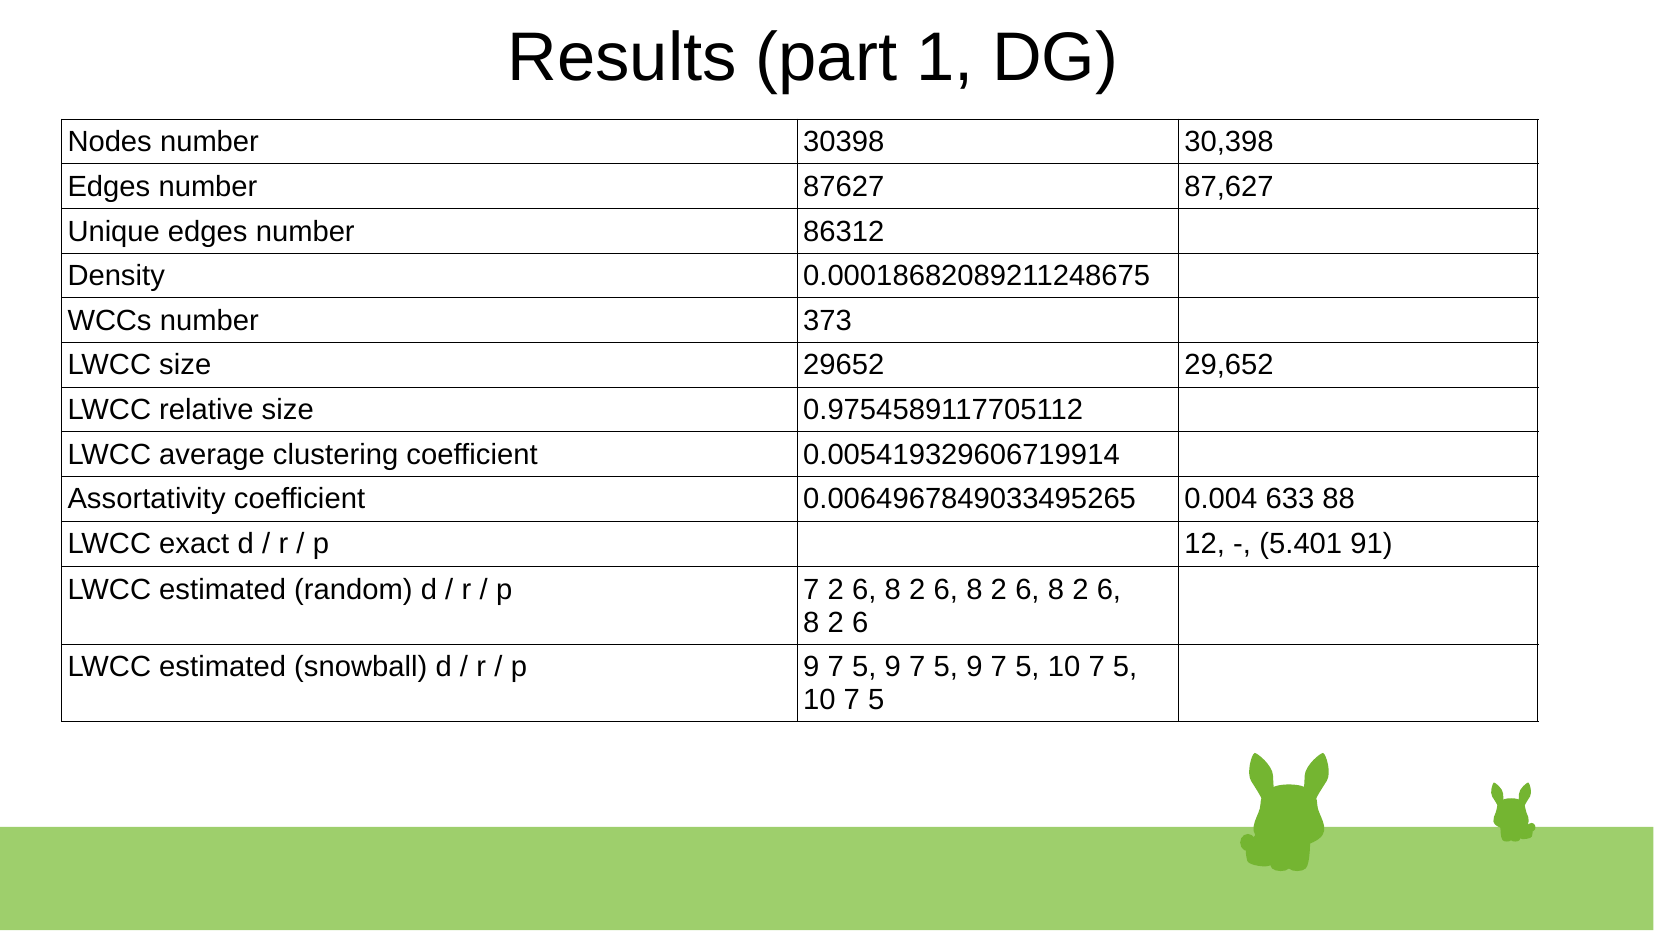

# Results (part 1, DG)
| Nodes number | 30398 | 30,398 |
| --- | --- | --- |
| Edges number | 87627 | 87,627 |
| Unique edges number | 86312 | |
| Density | 0.00018682089211248675 | |
| WCCs number | 373 | |
| LWCC size | 29652 | 29,652 |
| LWCC relative size | 0.9754589117705112 | |
| LWCC average clustering coefficient | 0.005419329606719914 | |
| Assortativity coefficient | 0.0064967849033495265 | 0.004 633 88 |
| LWCC exact d / r / p | | 12, -, (5.401 91) |
| LWCC estimated (random) d / r / p | 7 2 6, 8 2 6, 8 2 6, 8 2 6, 8 2 6 | |
| LWCC estimated (snowball) d / r / p | 9 7 5, 9 7 5, 9 7 5, 10 7 5, 10 7 5 | |